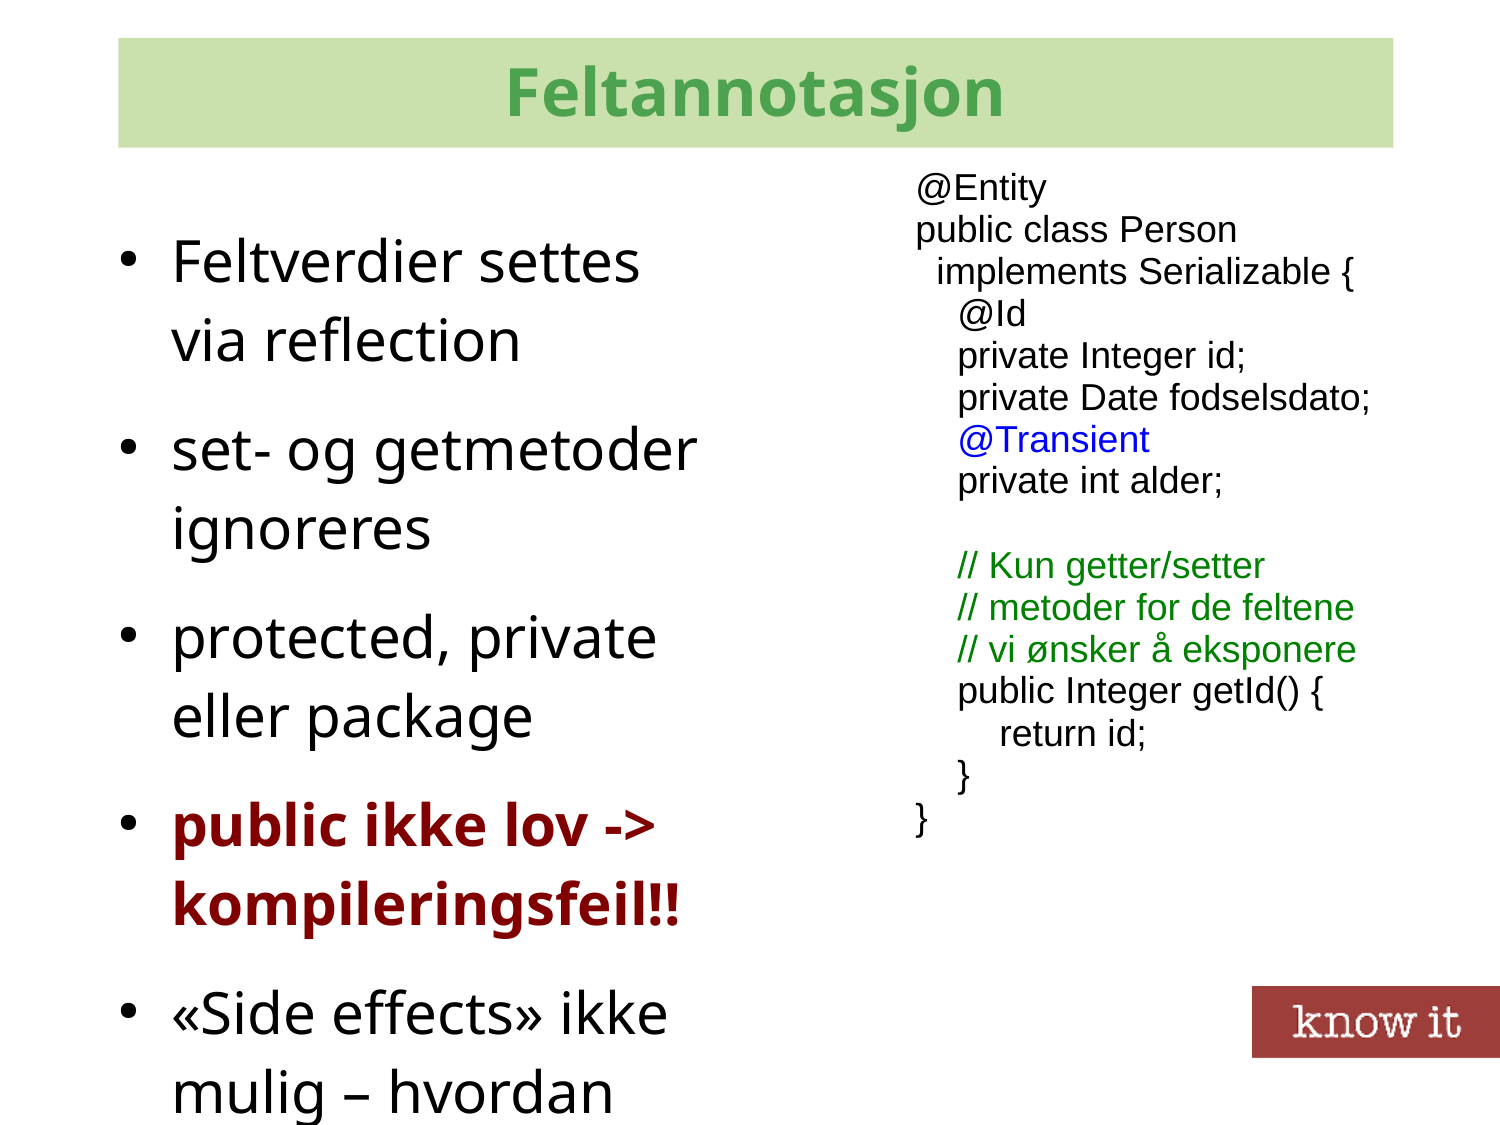

Feltannotasjon
@Entity
public class Person
 implements Serializable {
 @Id
 private Integer id;
 private Date fodselsdato;
 @Transient
 private int alder;
 // Kun getter/setter
 // metoder for de feltene
 // vi ønsker å eksponere
 public Integer getId() {
 return id;
 }
}
# Feltverdier settes via reflection
set- og getmetoder ignoreres
protected, private eller package
public ikke lov -> kompileringsfeil!!
«Side effects» ikke mulig – hvordan regne ut alder?